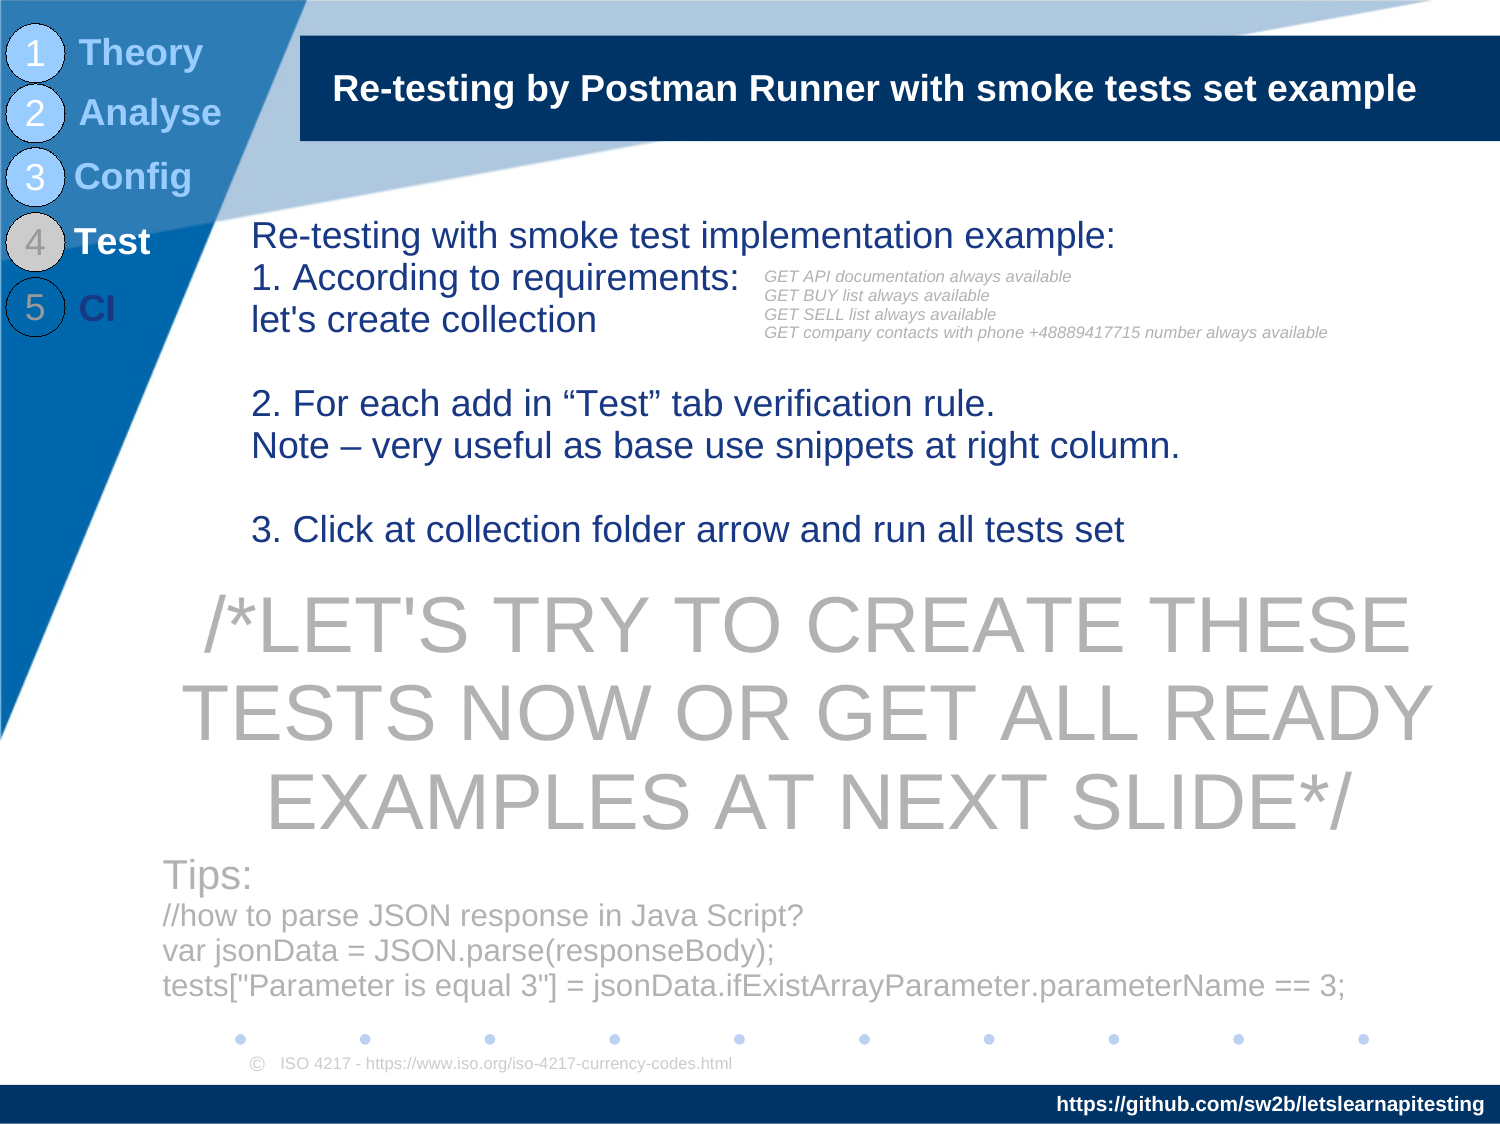

1
Theory
# Re-testing by Postman Runner with smoke tests set example
2
Analyse
3
Config
Re-testing with smoke test implementation example:
1. According to requirements:
let's create collection
2. For each add in “Test” tab verification rule.
Note – very useful as base use snippets at right column.
3. Click at collection folder arrow and run all tests set
4
Test
GET API documentation always available
GET BUY list always available
GET SELL list always available
GET company contacts with phone +48889417715 number always available
5
CI
/*LET'S TRY TO CREATE THESE TESTS NOW OR GET ALL READY EXAMPLES AT NEXT SLIDE*/
Tips:
//how to parse JSON response in Java Script?
var jsonData = JSON.parse(responseBody);
tests["Parameter is equal 3"] = jsonData.ifExistArrayParameter.parameterName == 3;
©
ISO 4217 - https://www.iso.org/iso-4217-currency-codes.html